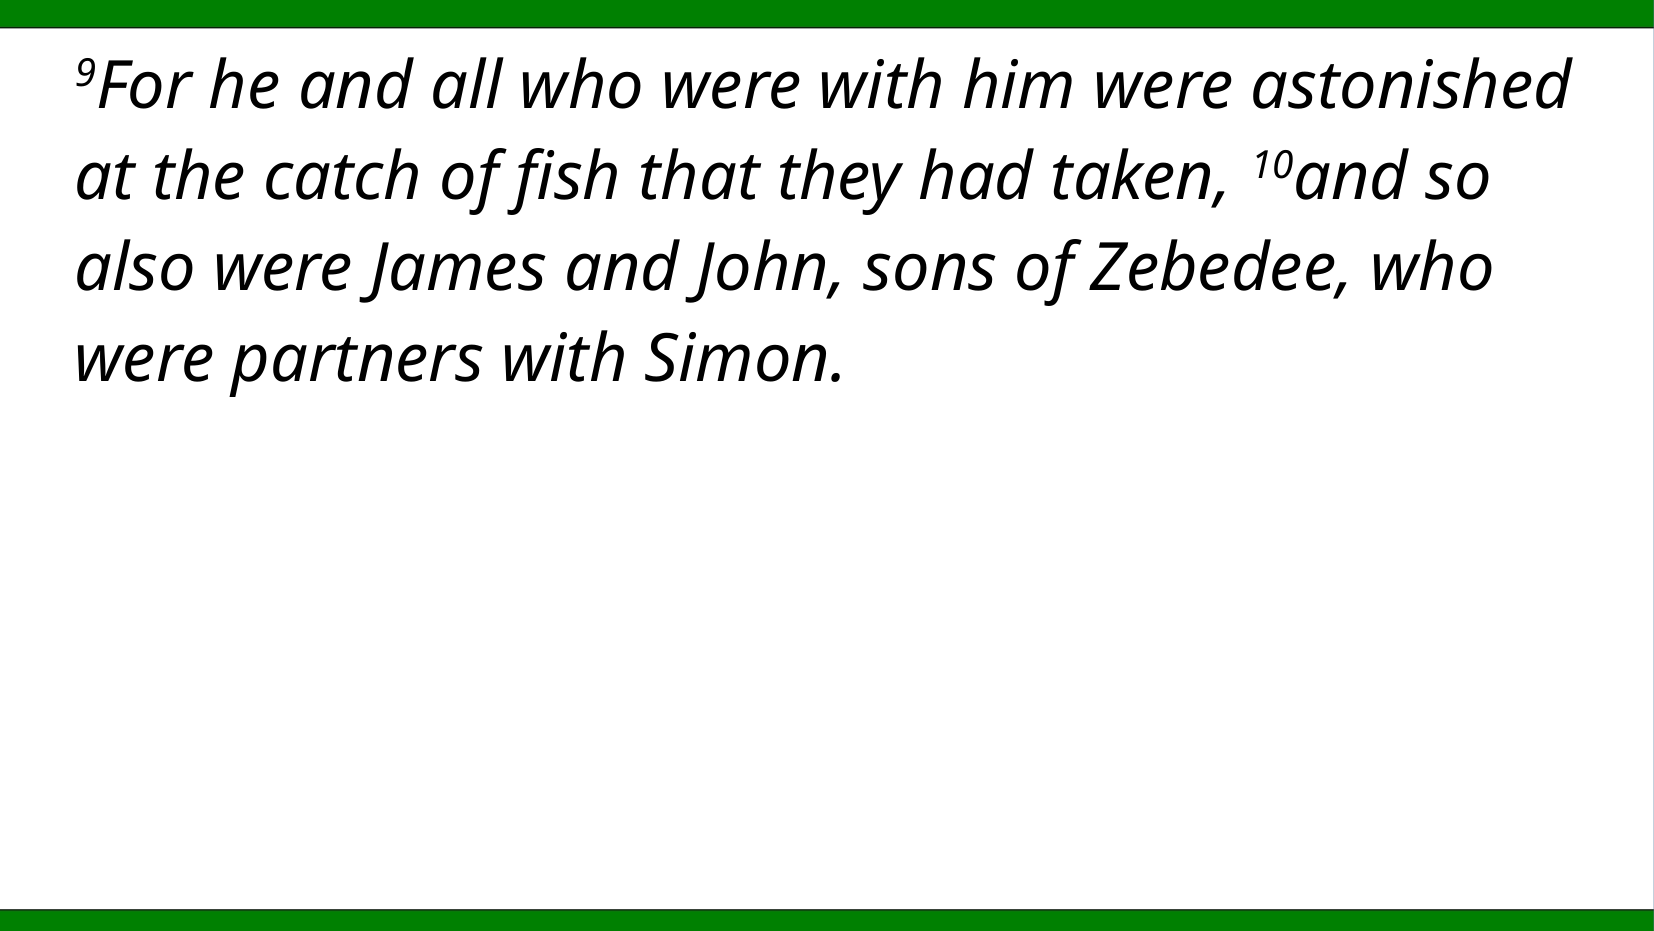

9For he and all who were with him were astonished at the catch of fish that they had taken, 10and so also were James and John, sons of Zebedee, who were partners with Simon.